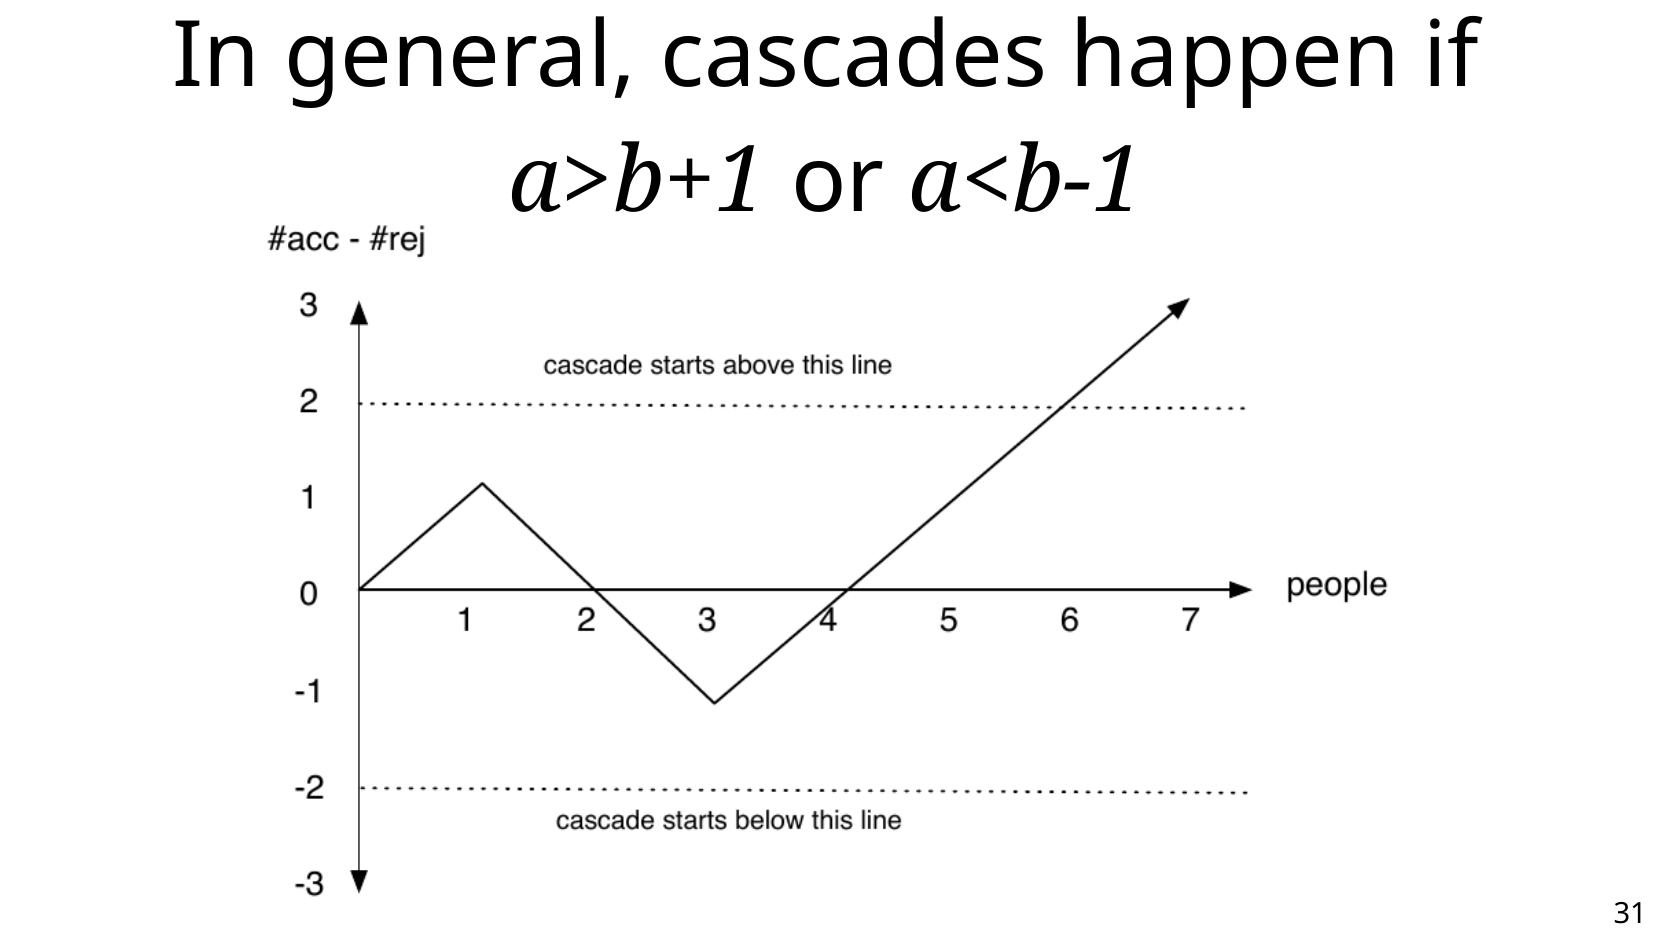

# In general, cascades happen if a>b+1 or a<b-1
31